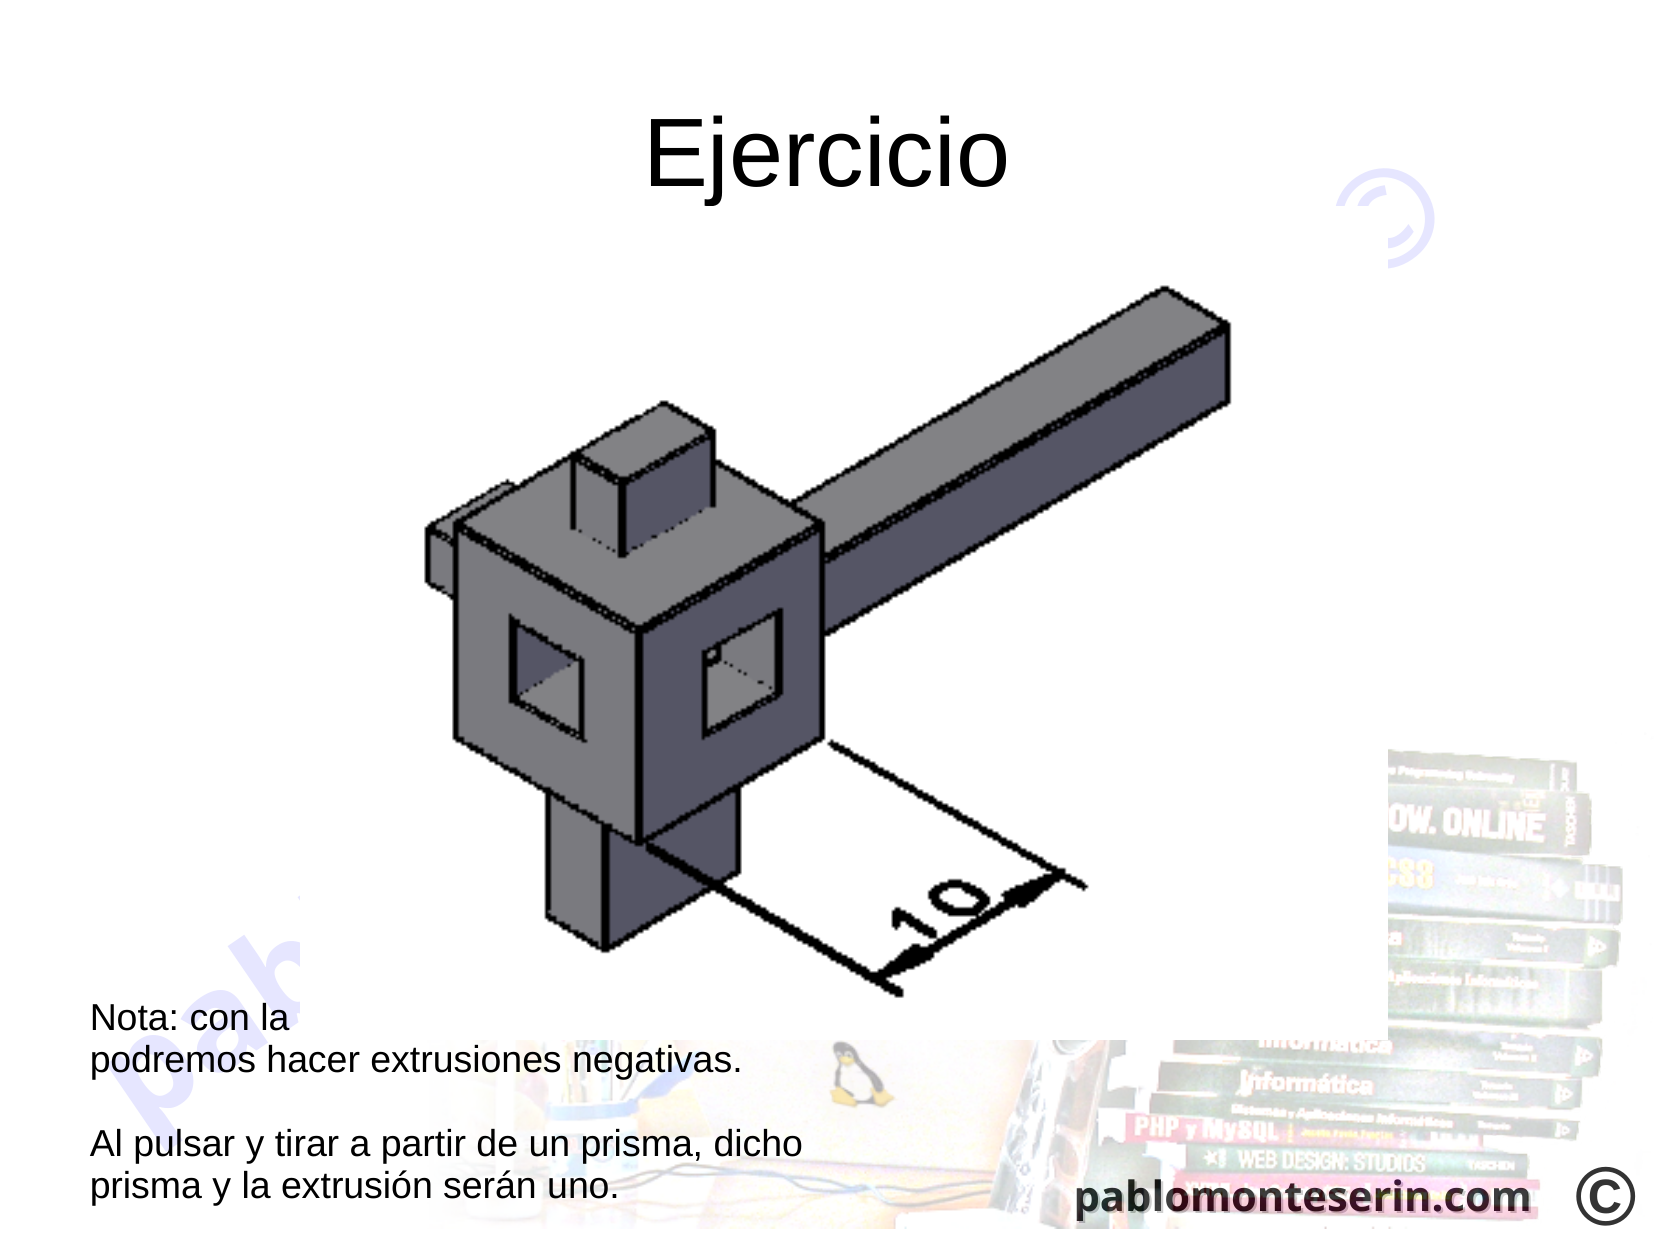

# Ejercicio
Nota: con la herramienta pulsar y tirar también podremos hacer extrusiones negativas.
Al pulsar y tirar a partir de un prisma, dicho prisma y la extrusión serán uno.